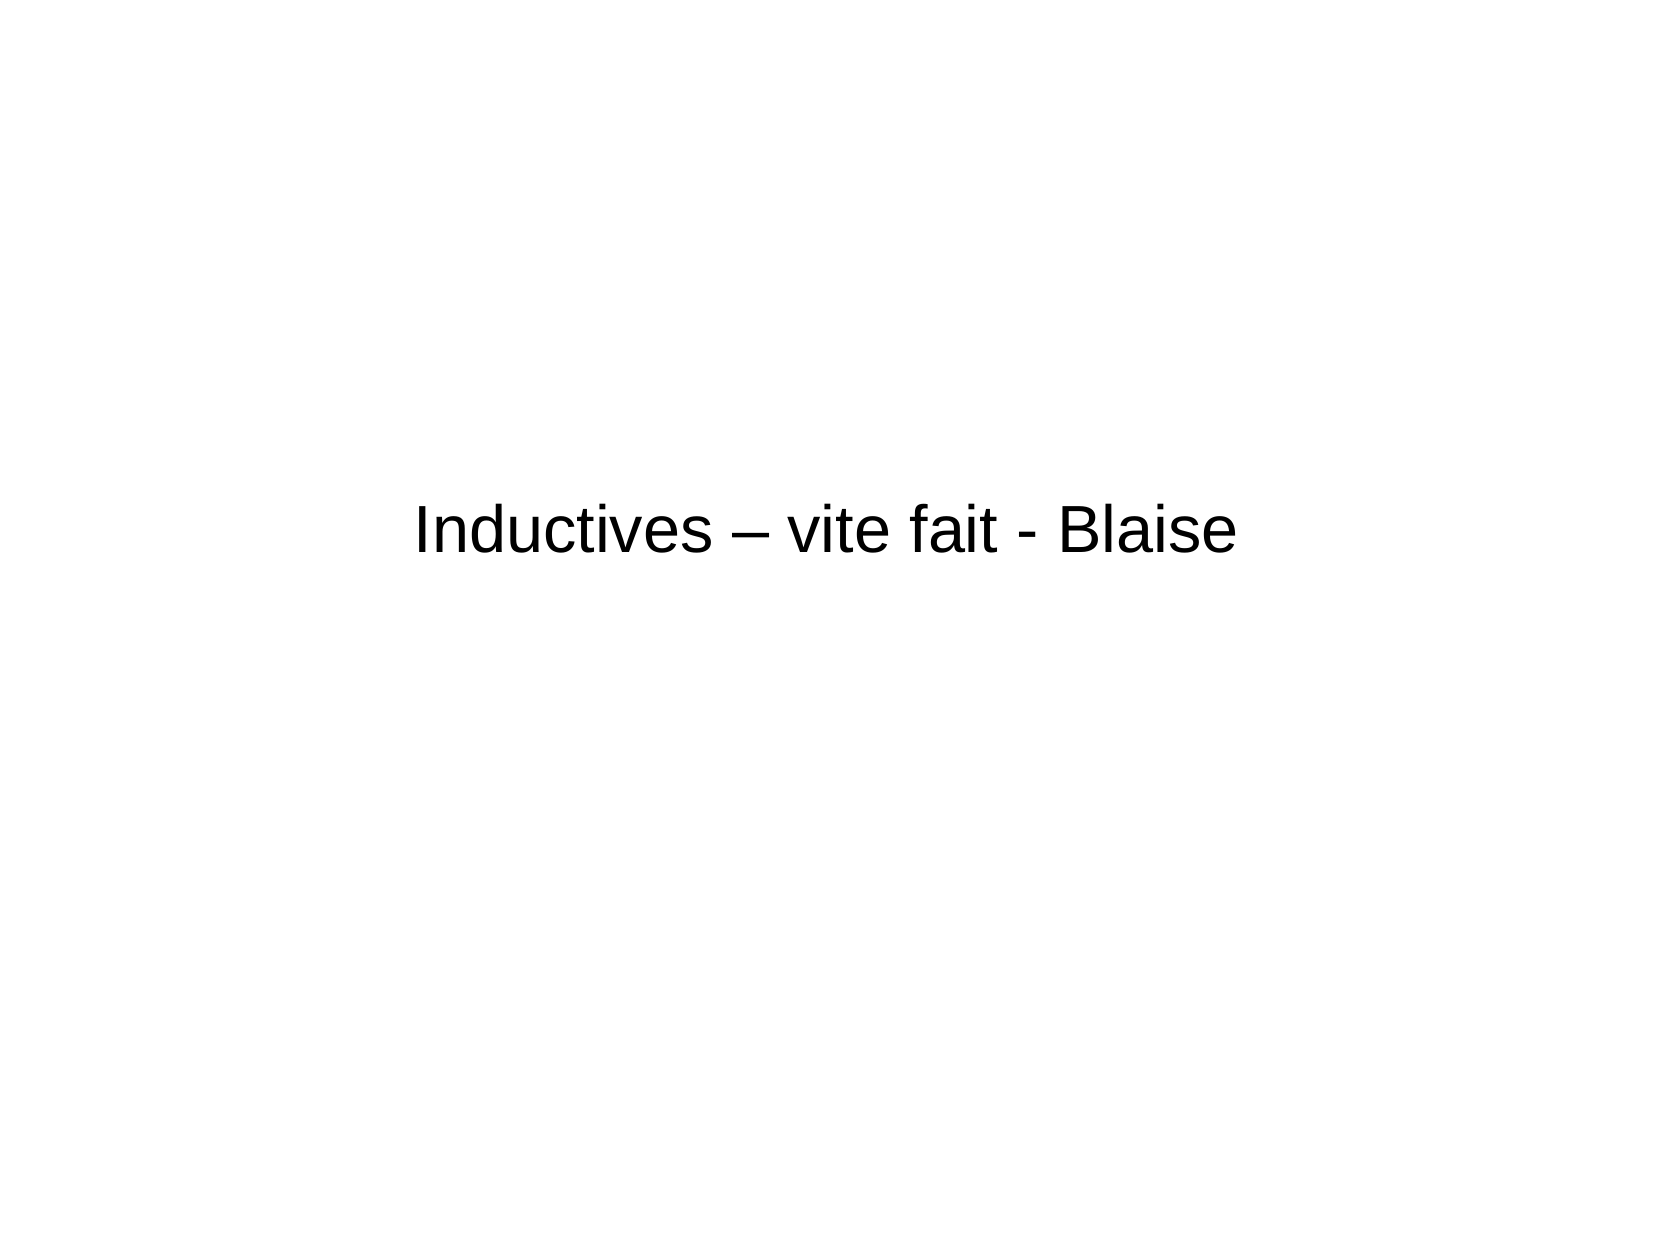

# Inductives – vite fait - Blaise